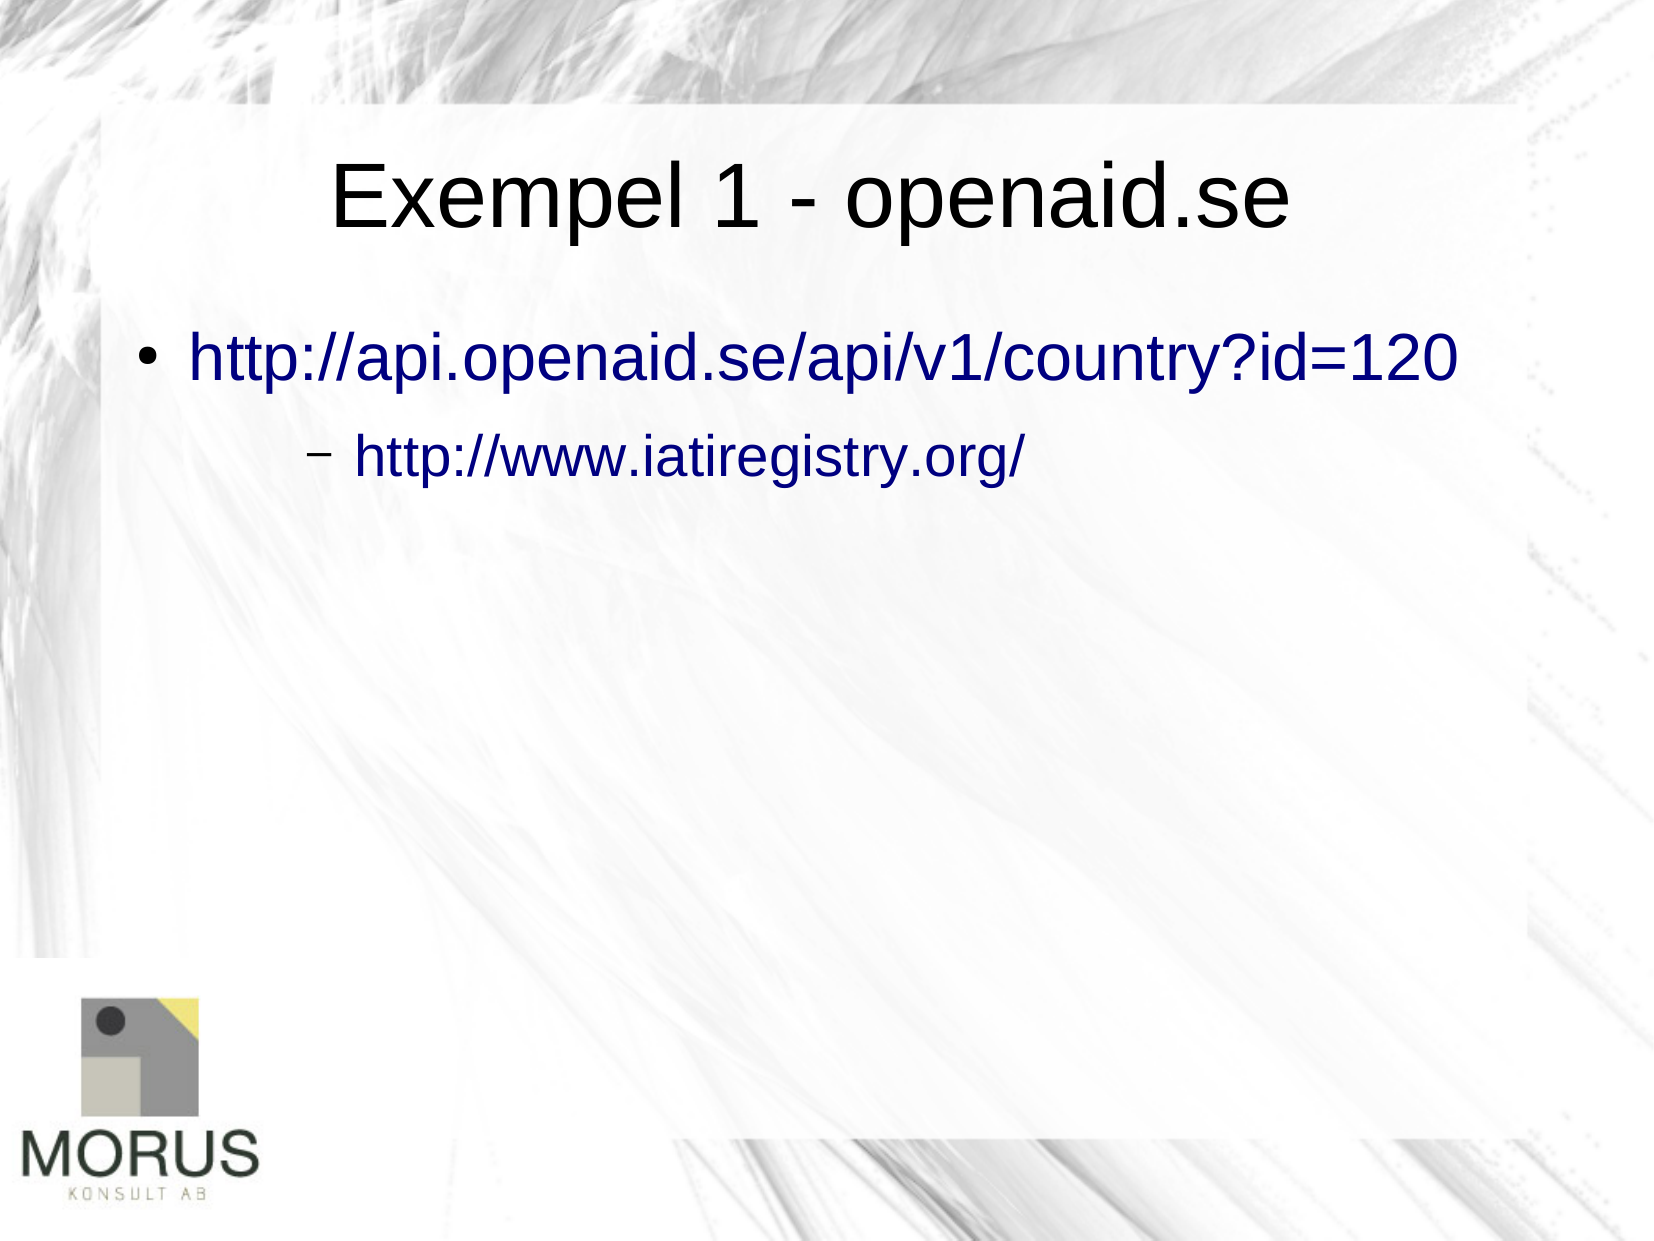

# Exempel 1 - openaid.se
http://api.openaid.se/api/v1/country?id=120
http://www.iatiregistry.org/